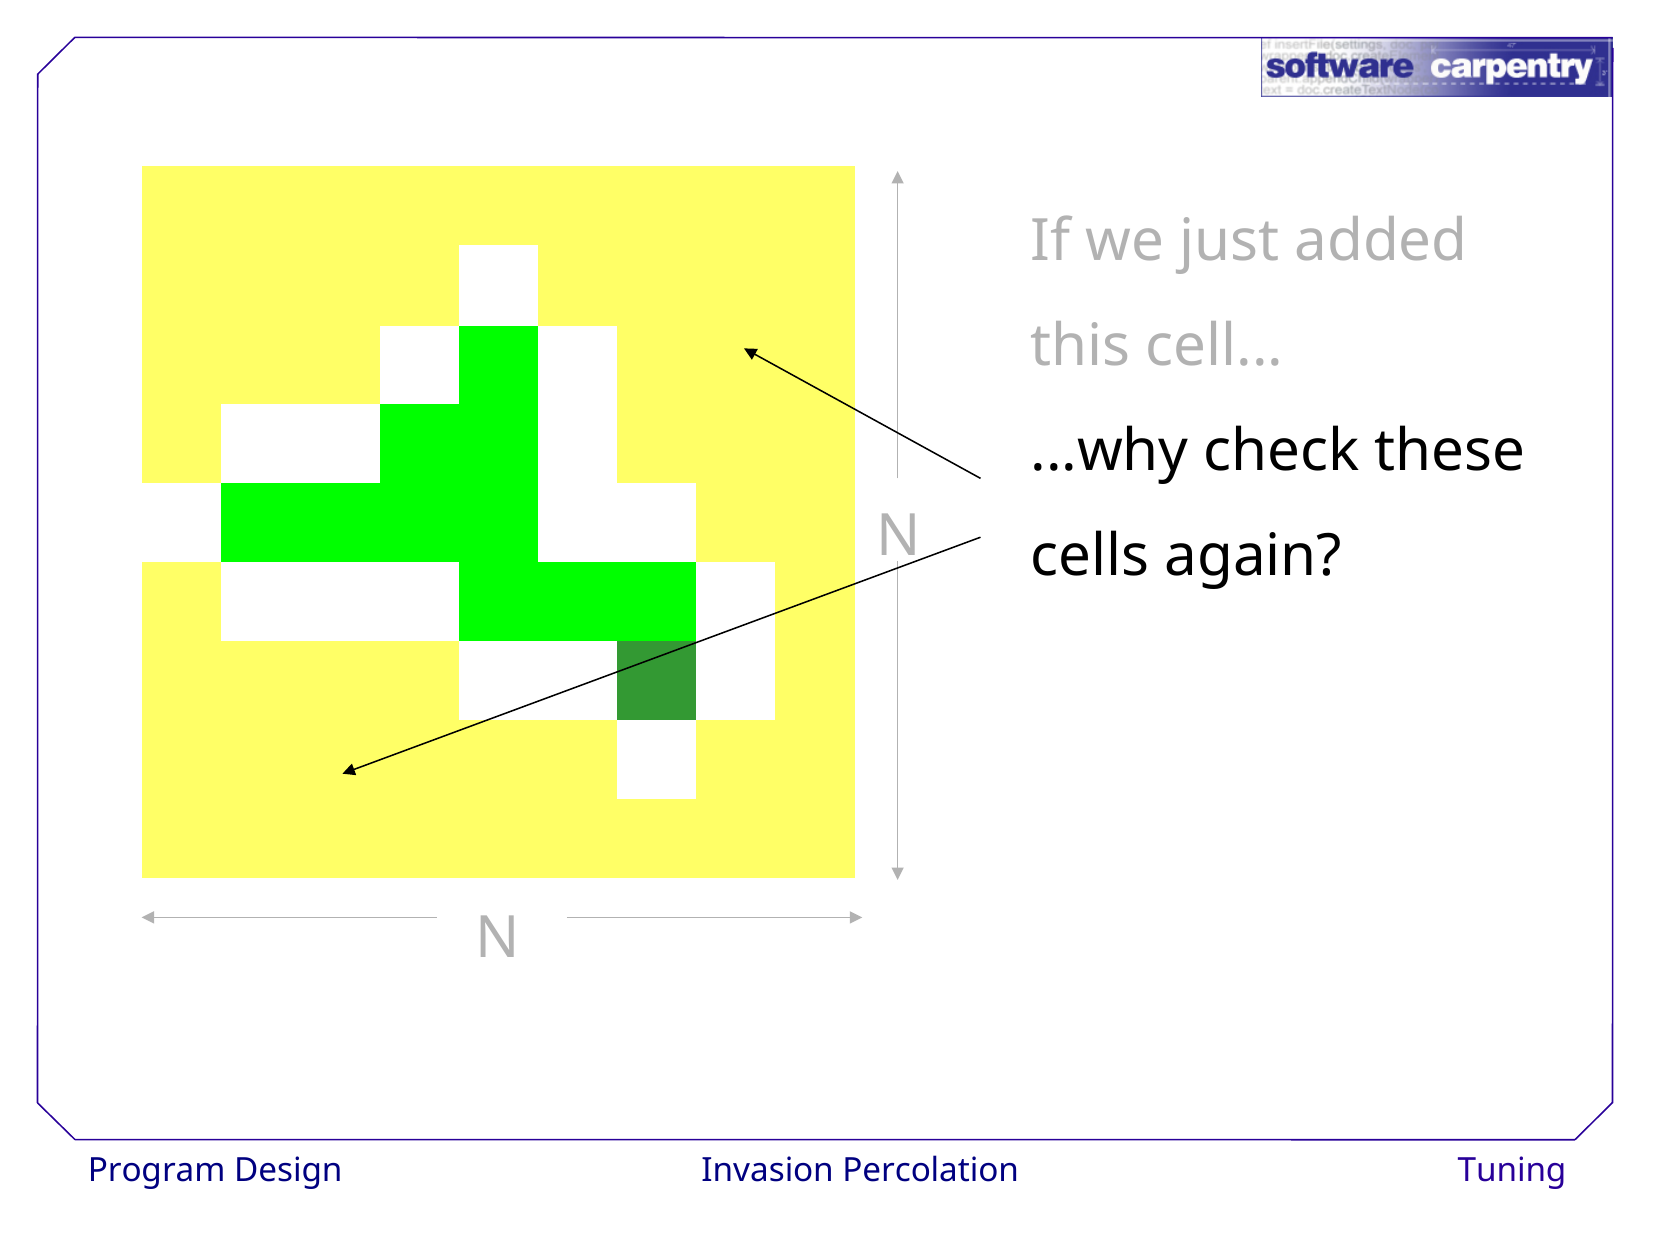

If we just added
this cell...
...why check these
cells again?
| | | | | | | | | |
| --- | --- | --- | --- | --- | --- | --- | --- | --- |
| | | | | | | | | |
| | | | | | | | | |
| | | | | | | | | |
| | | | | | | | | |
| | | | | | | | | |
| | | | | | | | | |
| | | | | | | | | |
| | | | | | | | | |
N
N